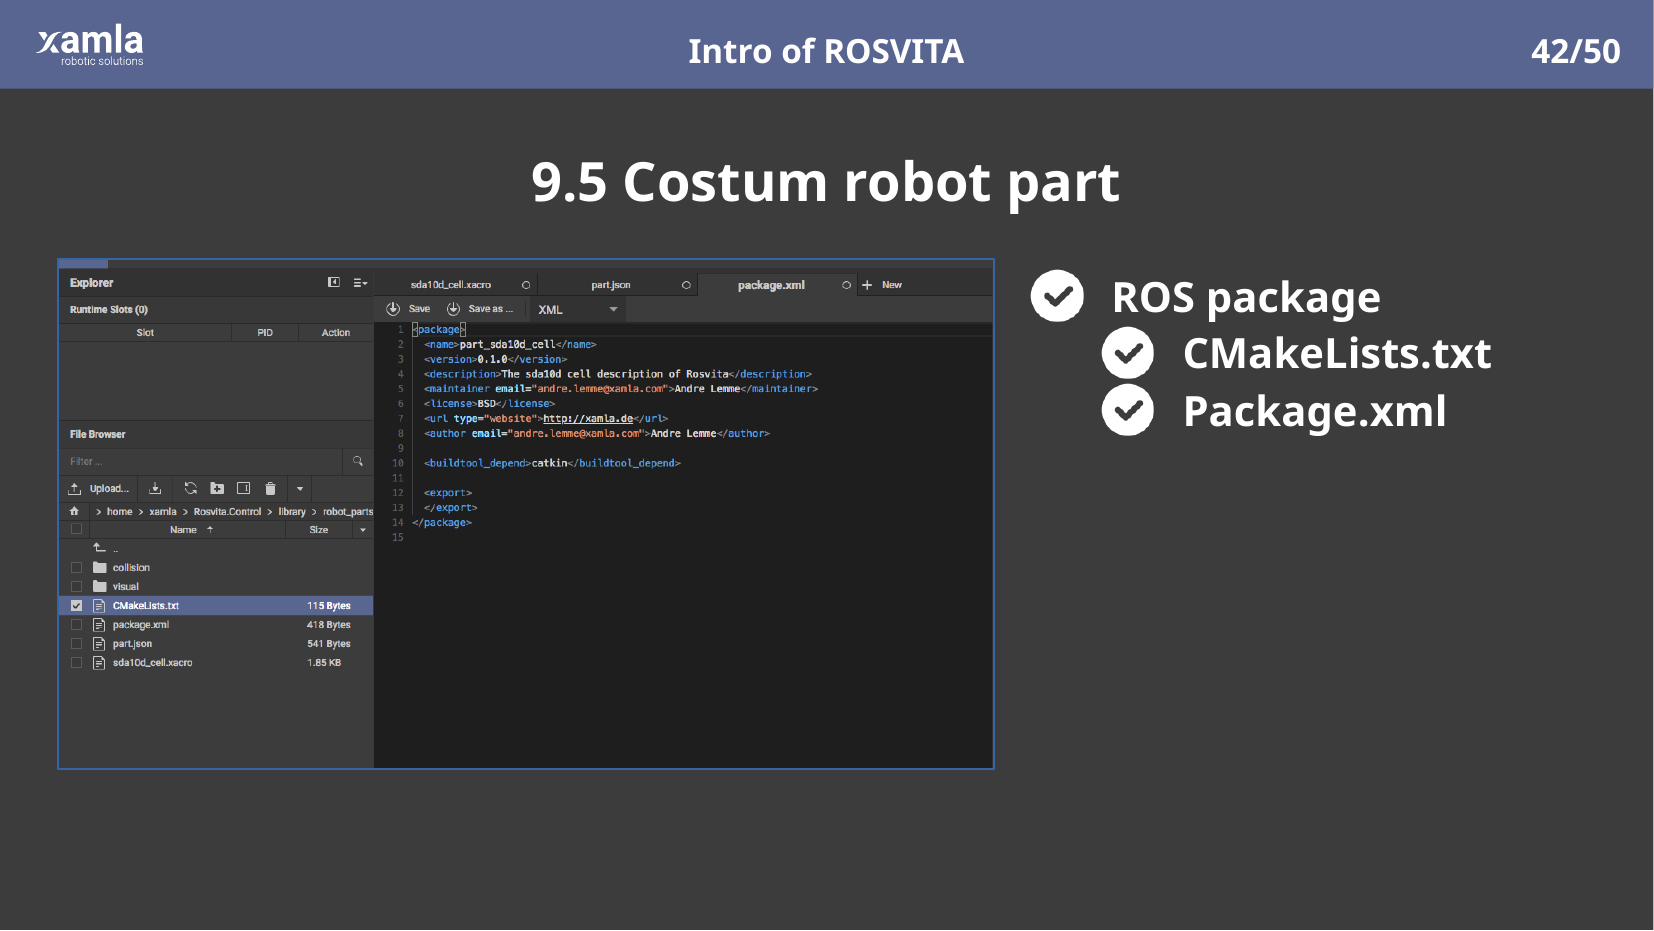

Intro of ROSVITA
42/50
9.5 Costum robot part
ROS package
CMakeLists.txt
Package.xml